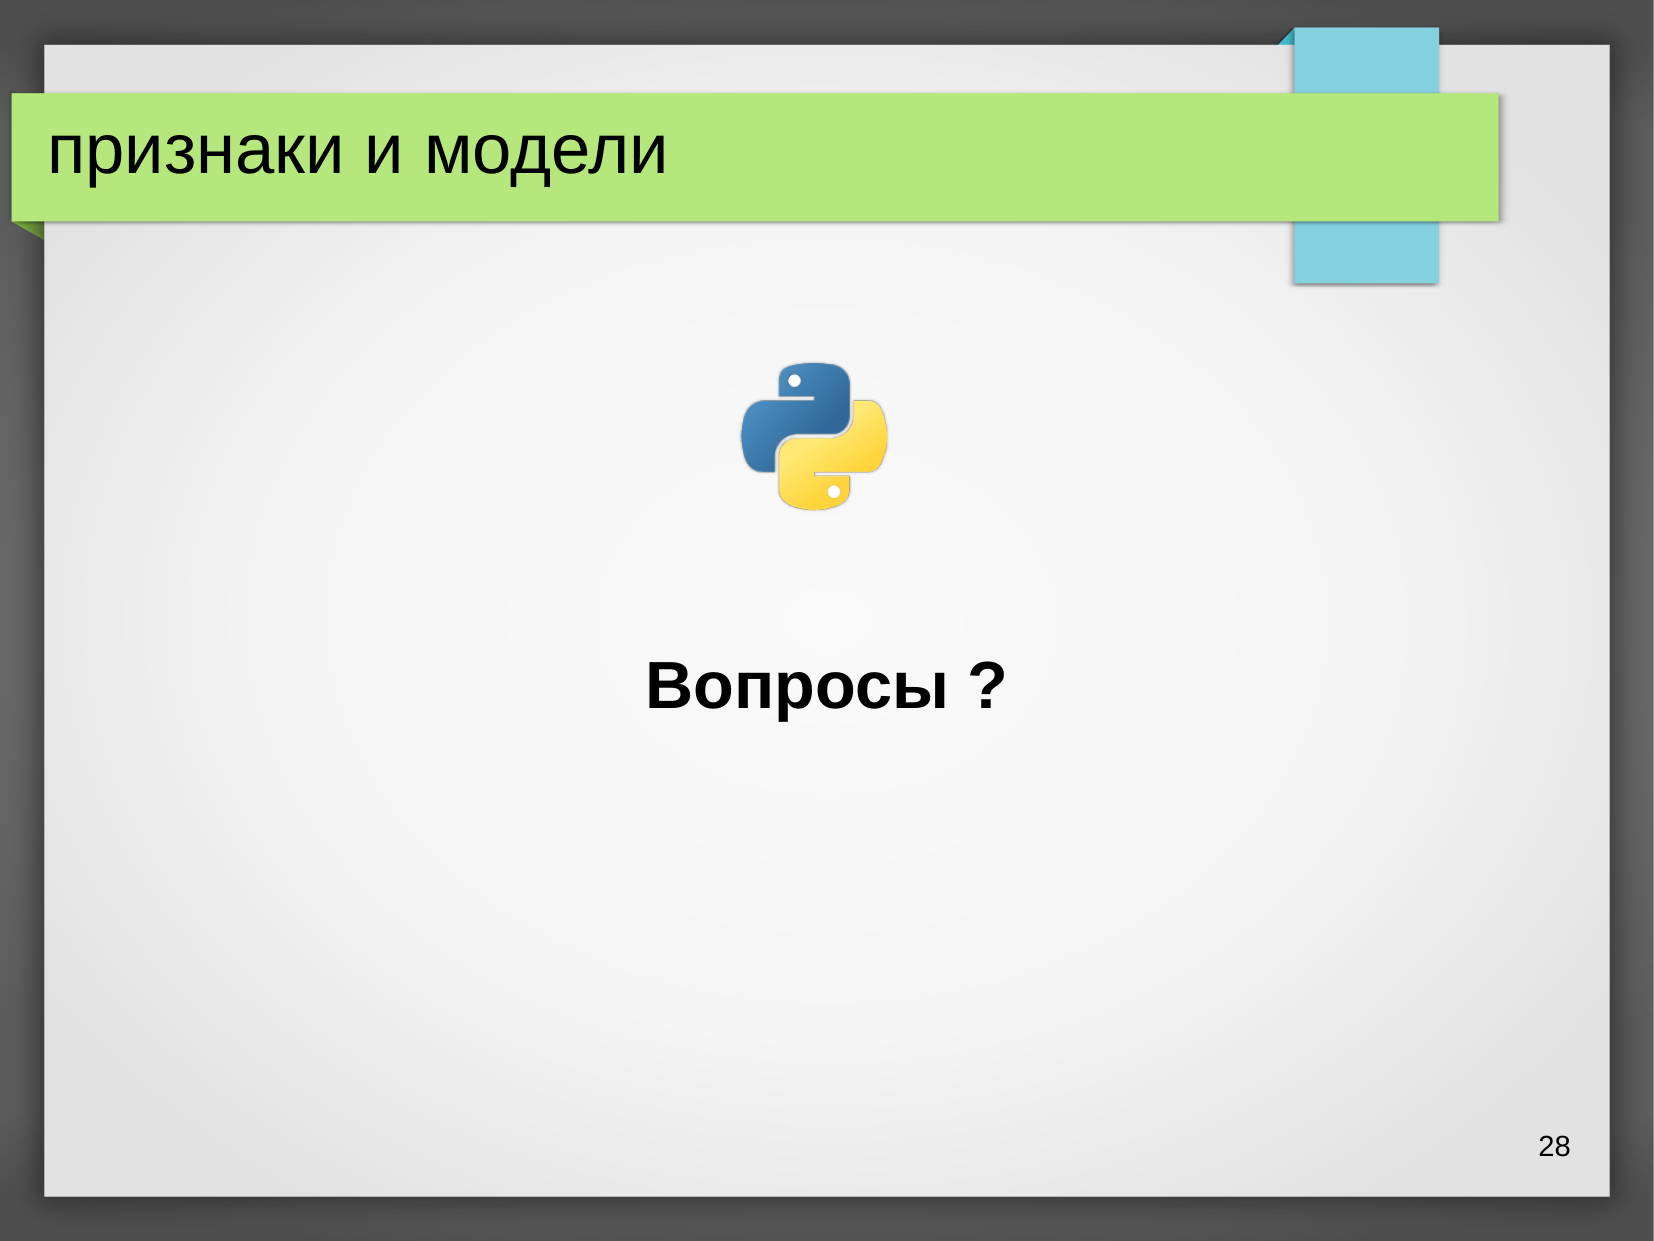

признаки и модели
# Вопросы ?
28